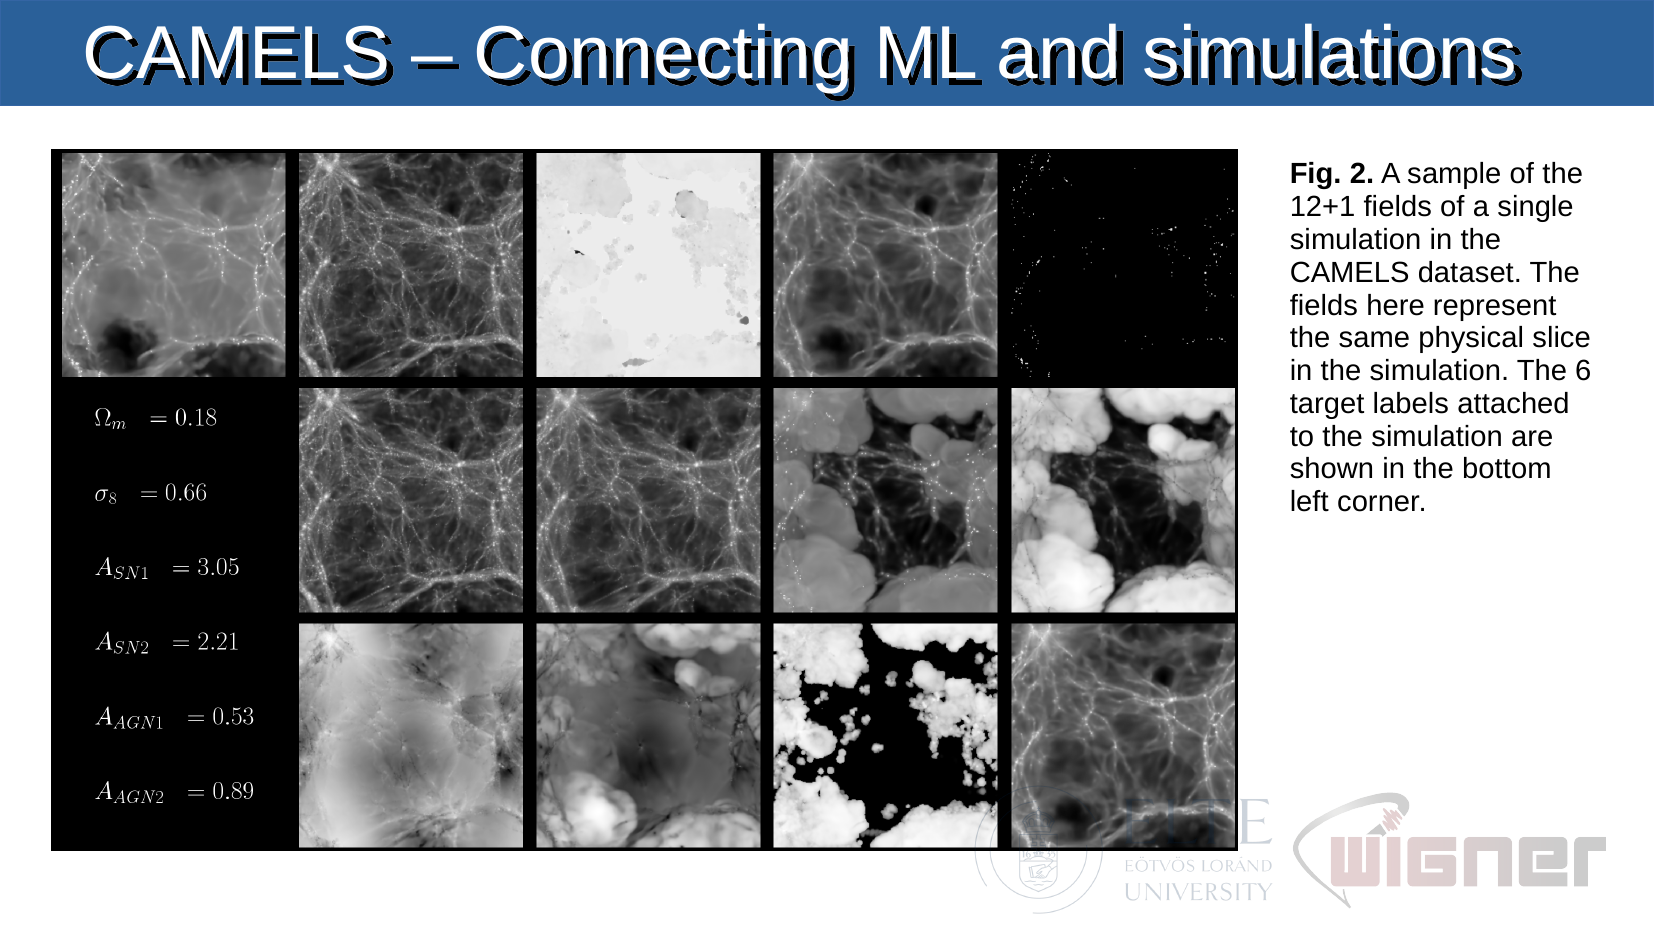

# CAMELS – Connecting ML and simulations
Fig. 2. A sample of the 12+1 fields of a single simulation in the CAMELS dataset. The fields here represent the same physical slice in the simulation. The 6 target labels attached to the simulation are shown in the bottom left corner.